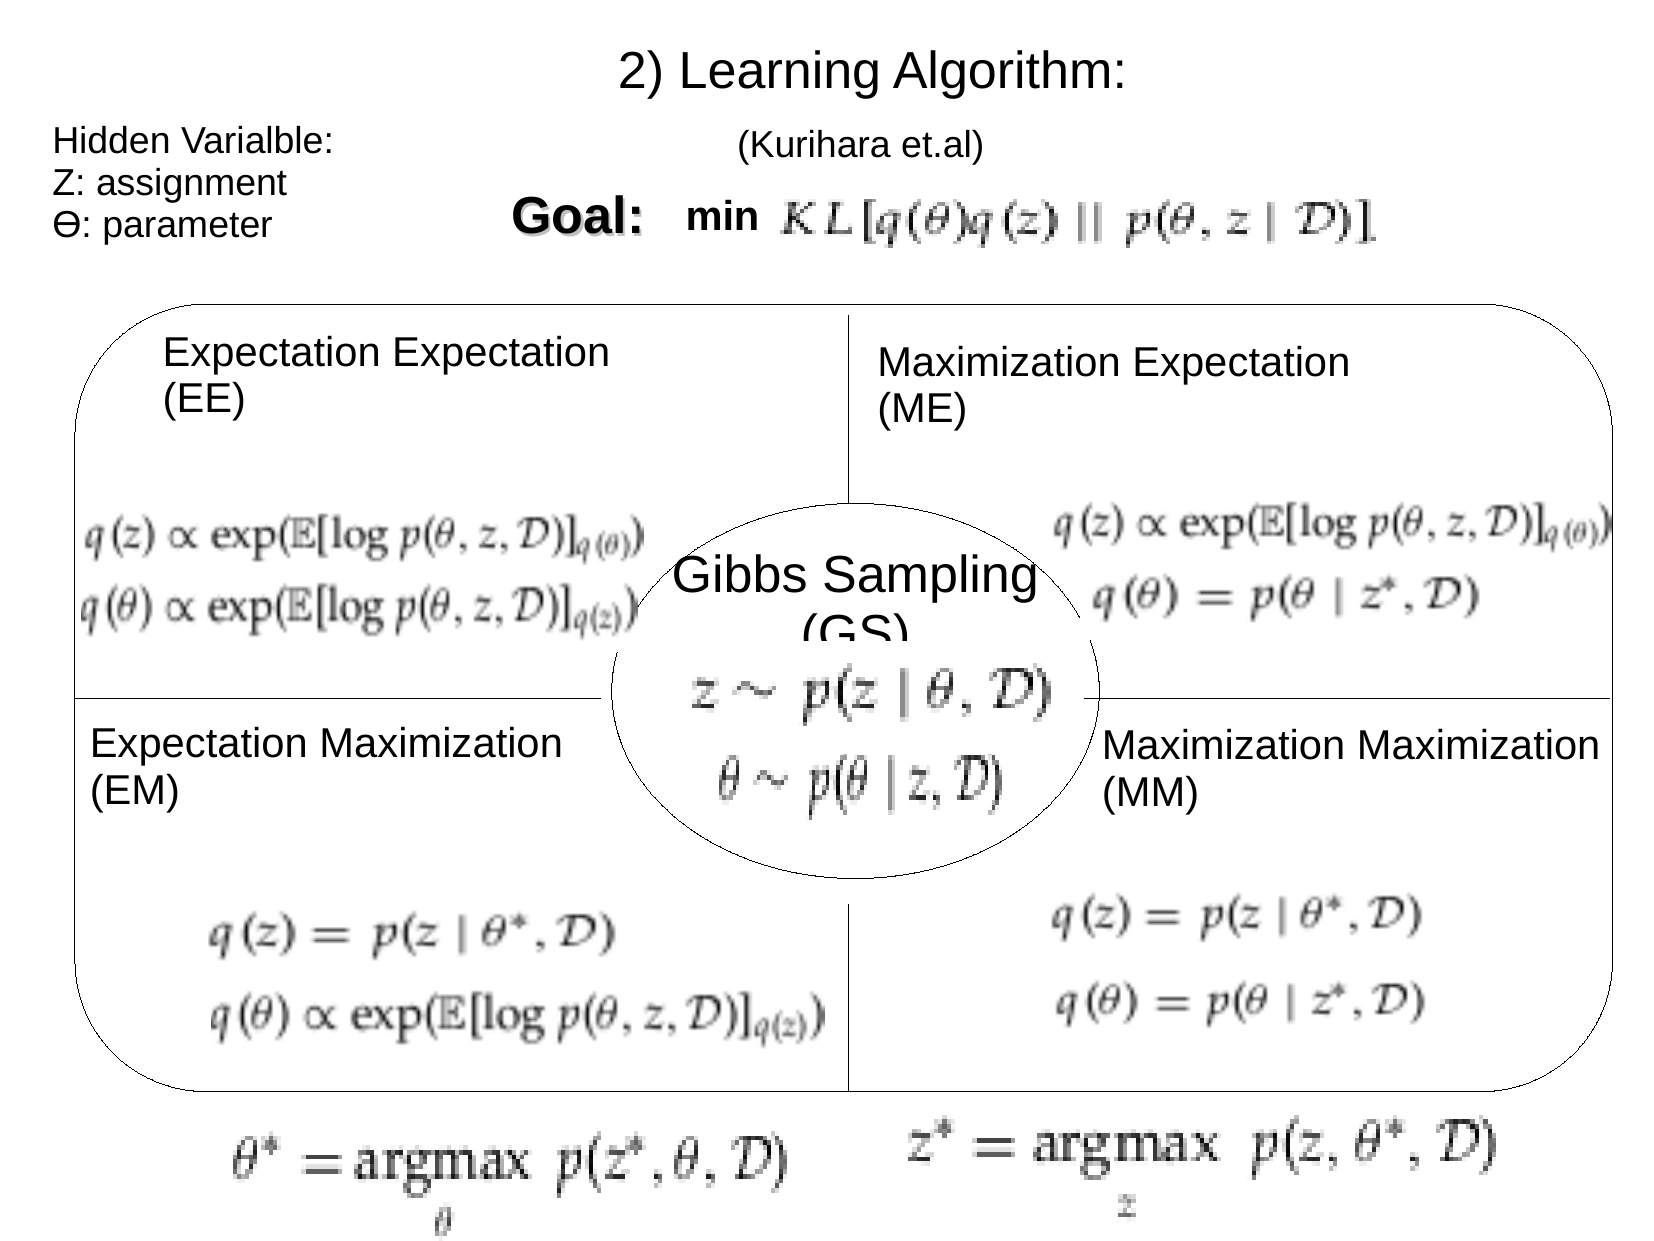

2) Learning Algorithm:
Hidden Varialble:
Z: assignment
Ө: parameter
(Kurihara et.al)
Goal:
min
Expectation Expectation
(EE)
Maximization Expectation
(ME)
Gibbs Sampling
(GS)
Expectation Maximization
(EM)
Maximization Maximization
(MM)